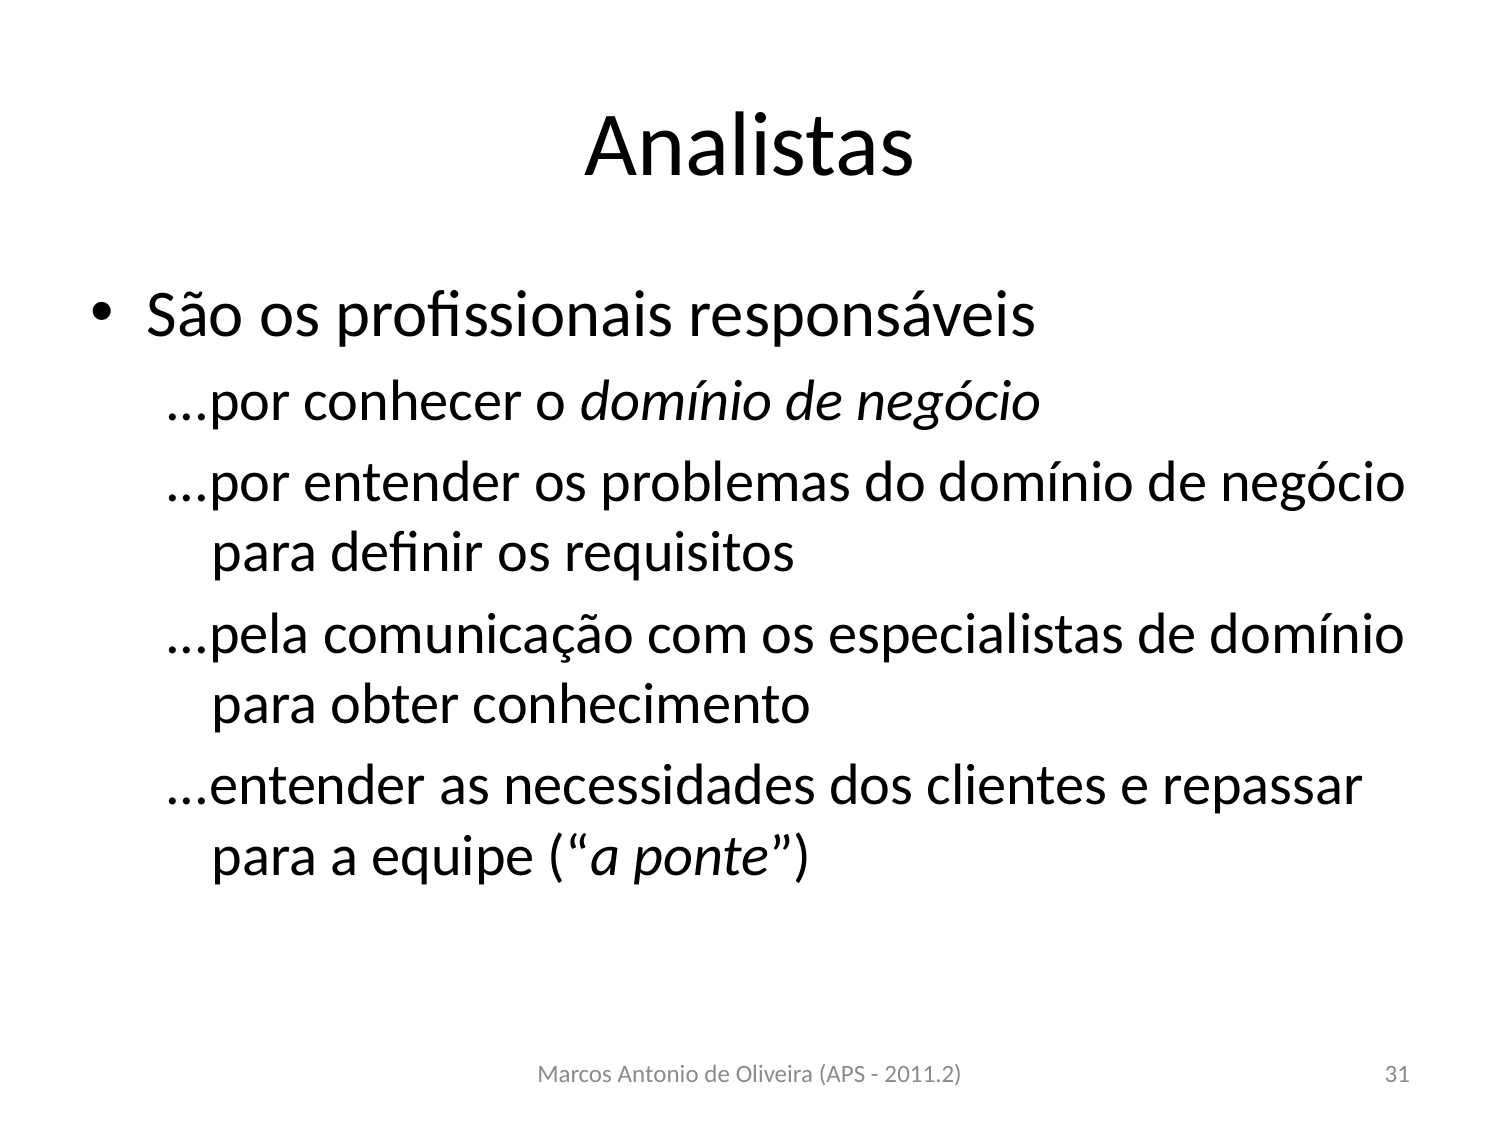

# Analistas
São os profissionais responsáveis
...por conhecer o domínio de negócio
...por entender os problemas do domínio de negócio para definir os requisitos
...pela comunicação com os especialistas de domínio para obter conhecimento
...entender as necessidades dos clientes e repassar para a equipe (“a ponte”)
Marcos Antonio de Oliveira (APS - 2011.2)